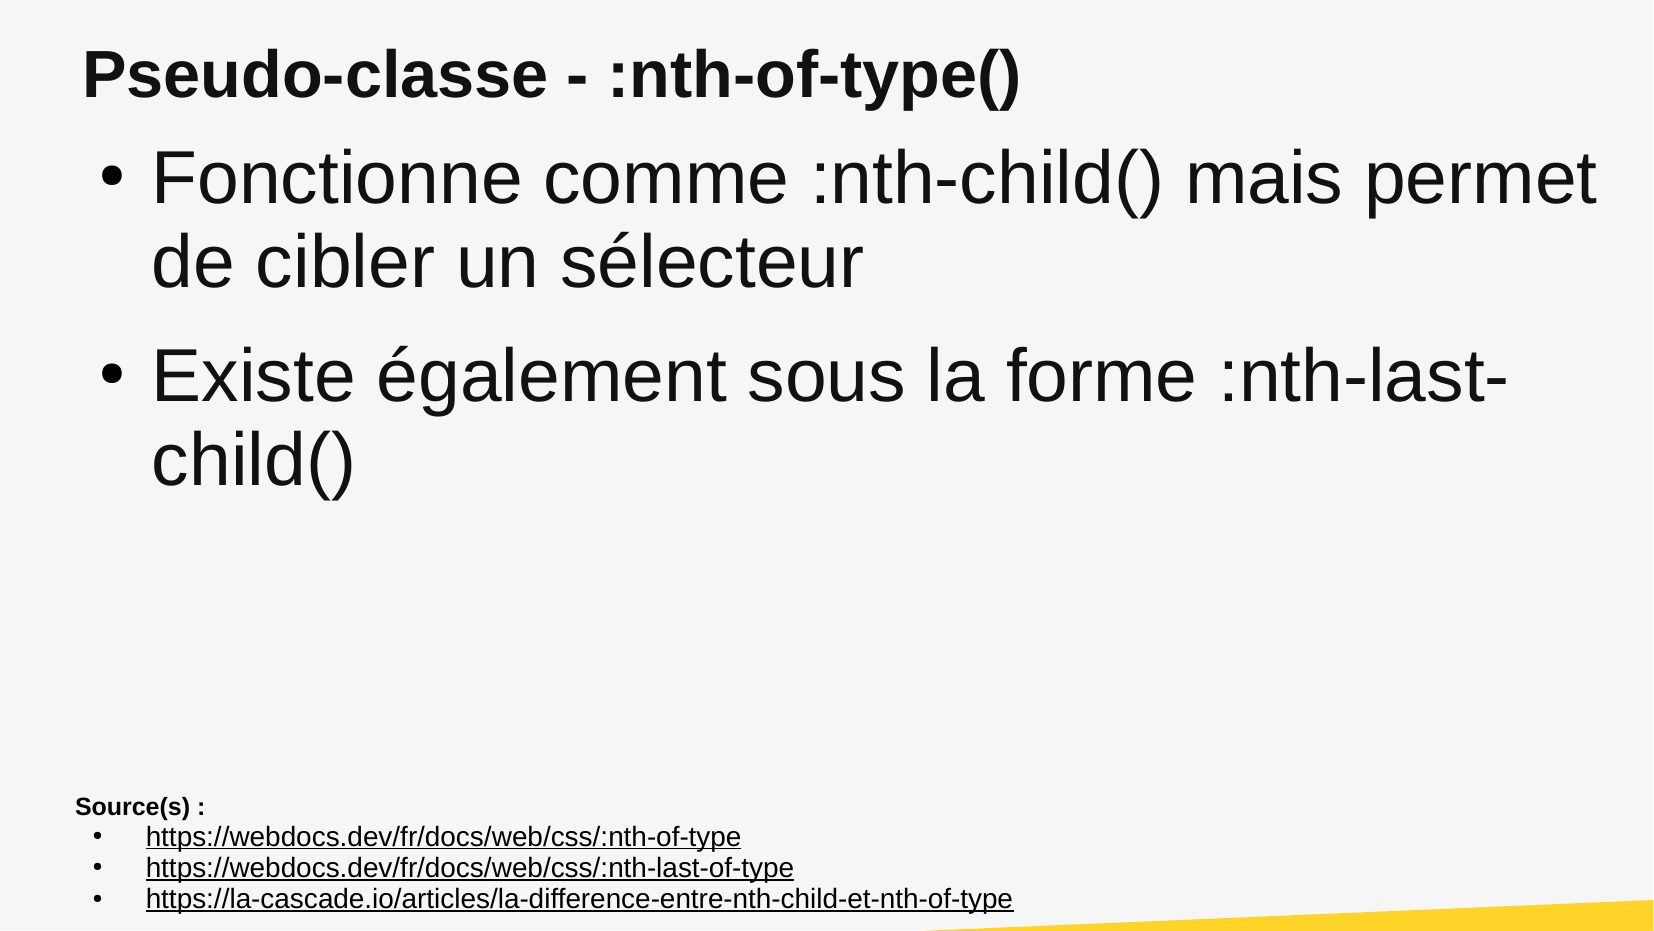

# Pseudo-classe - :nth-of-type()
Fonctionne comme :nth-child() mais permet de cibler un sélecteur
Existe également sous la forme :nth-last-child()
Source(s) :
https://webdocs.dev/fr/docs/web/css/:nth-of-type
https://webdocs.dev/fr/docs/web/css/:nth-last-of-type
https://la-cascade.io/articles/la-difference-entre-nth-child-et-nth-of-type